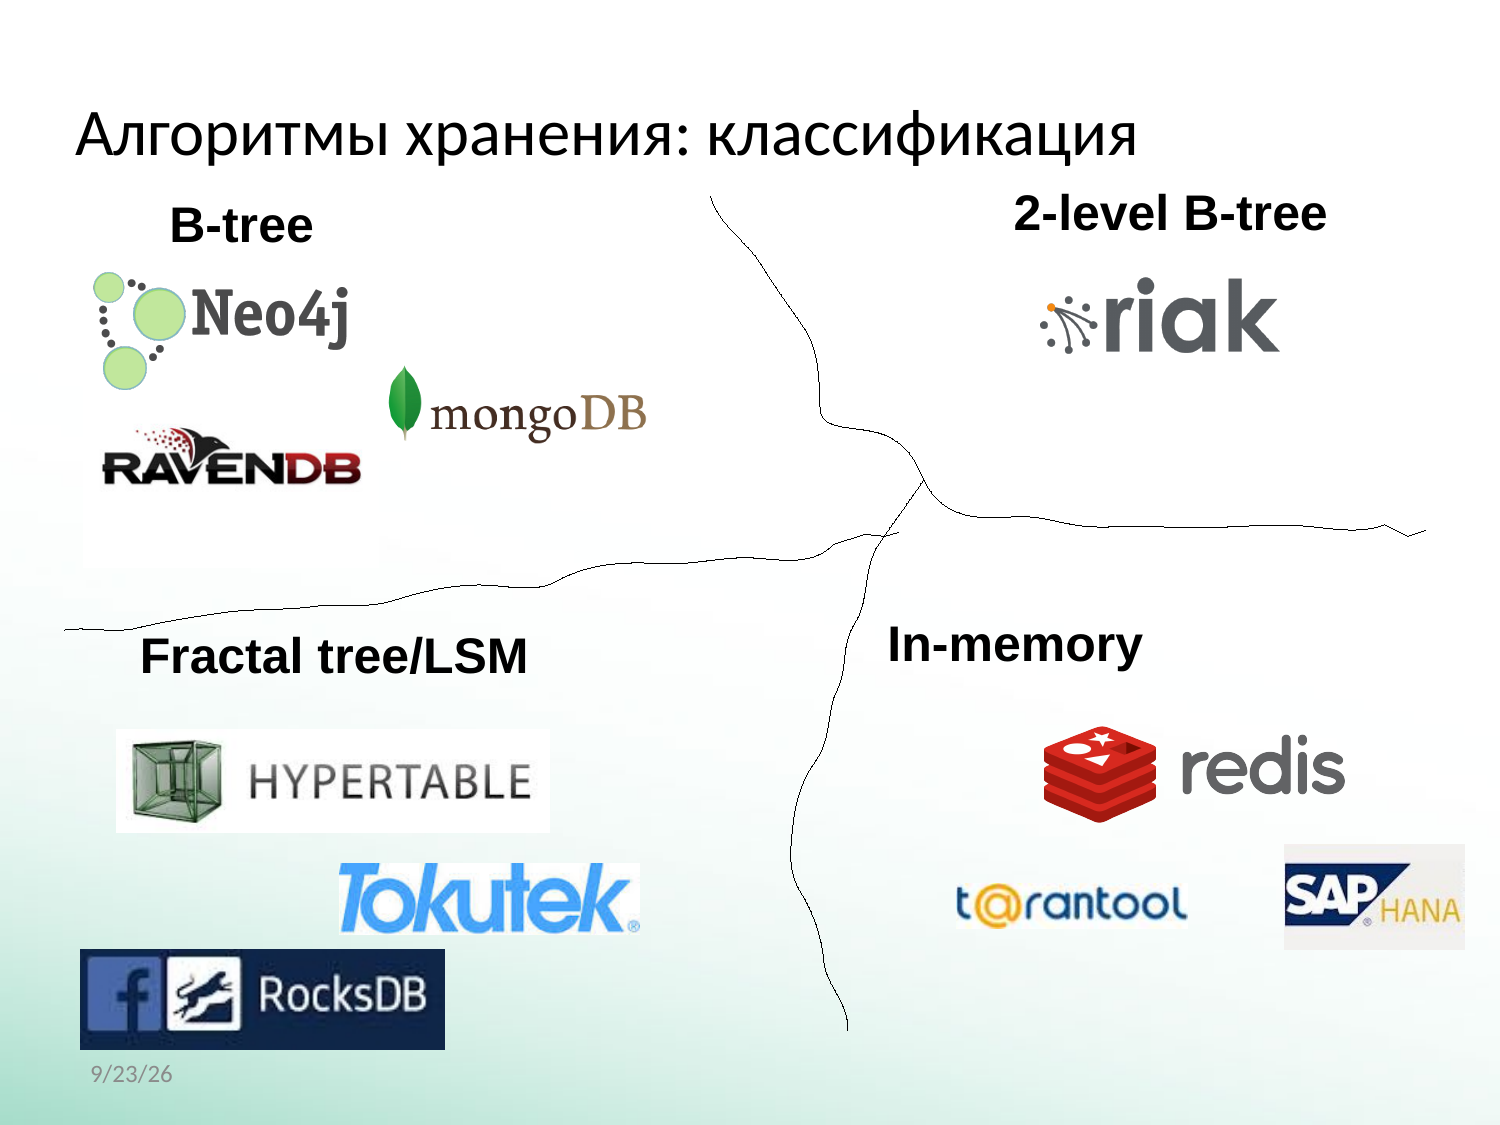

# Алгоритмы хранения: классификация
2-level B-tree
B-tree
In-memory
Fractal tree/LSM